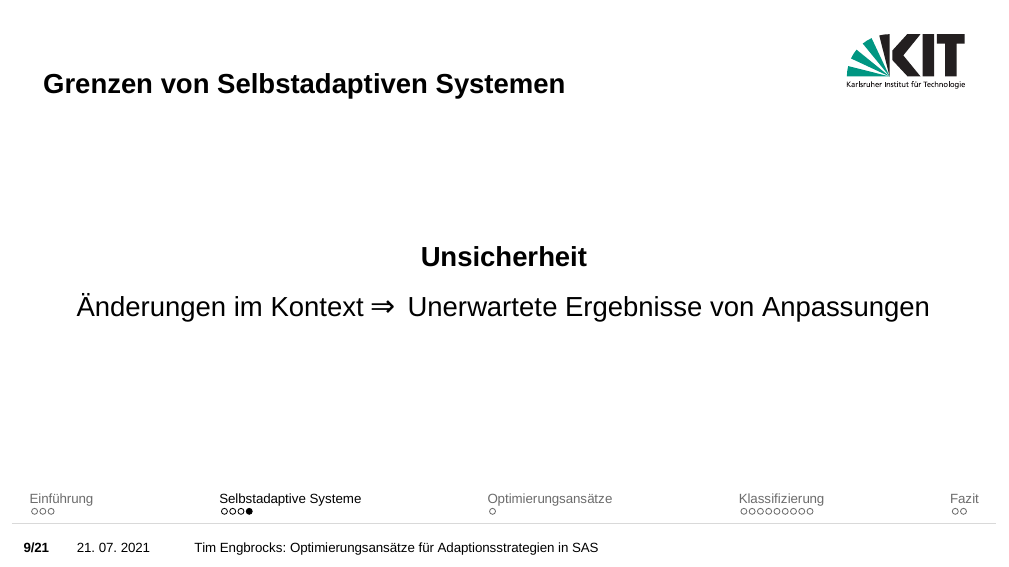

Grenzen von Selbstadaptiven Systemen
Unsicherheit
⇒
Änderungen im Kontext
Unerwartete Ergebnisse von Anpassungen
Einführung
Selbstadaptive Systeme
Optimierungsansätze
Klassifizierung
Fazit
9/21
21. 07. 2021
Tim Engbrocks: Optimierungsansätze für Adaptionsstrategien in SAS